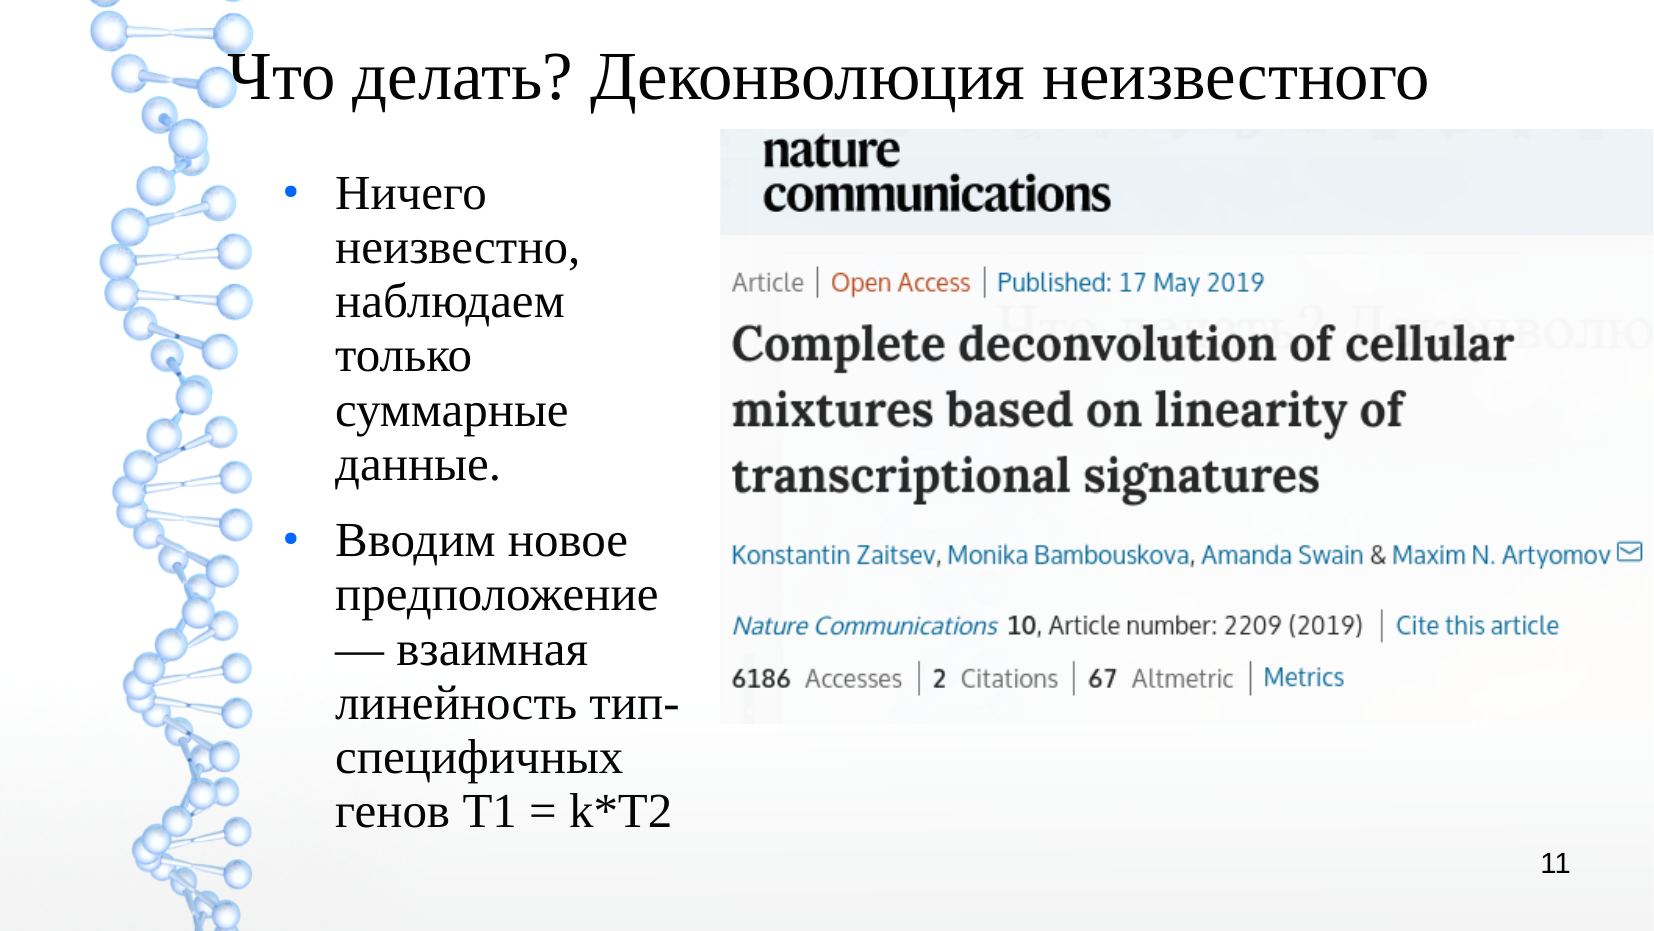

# Что делать? Деконволюция неизвестного
Ничего неизвестно, наблюдаем только суммарные данные.
Вводим новое предположение — взаимная линейность тип-специфичных генов T1 = k*T2
11